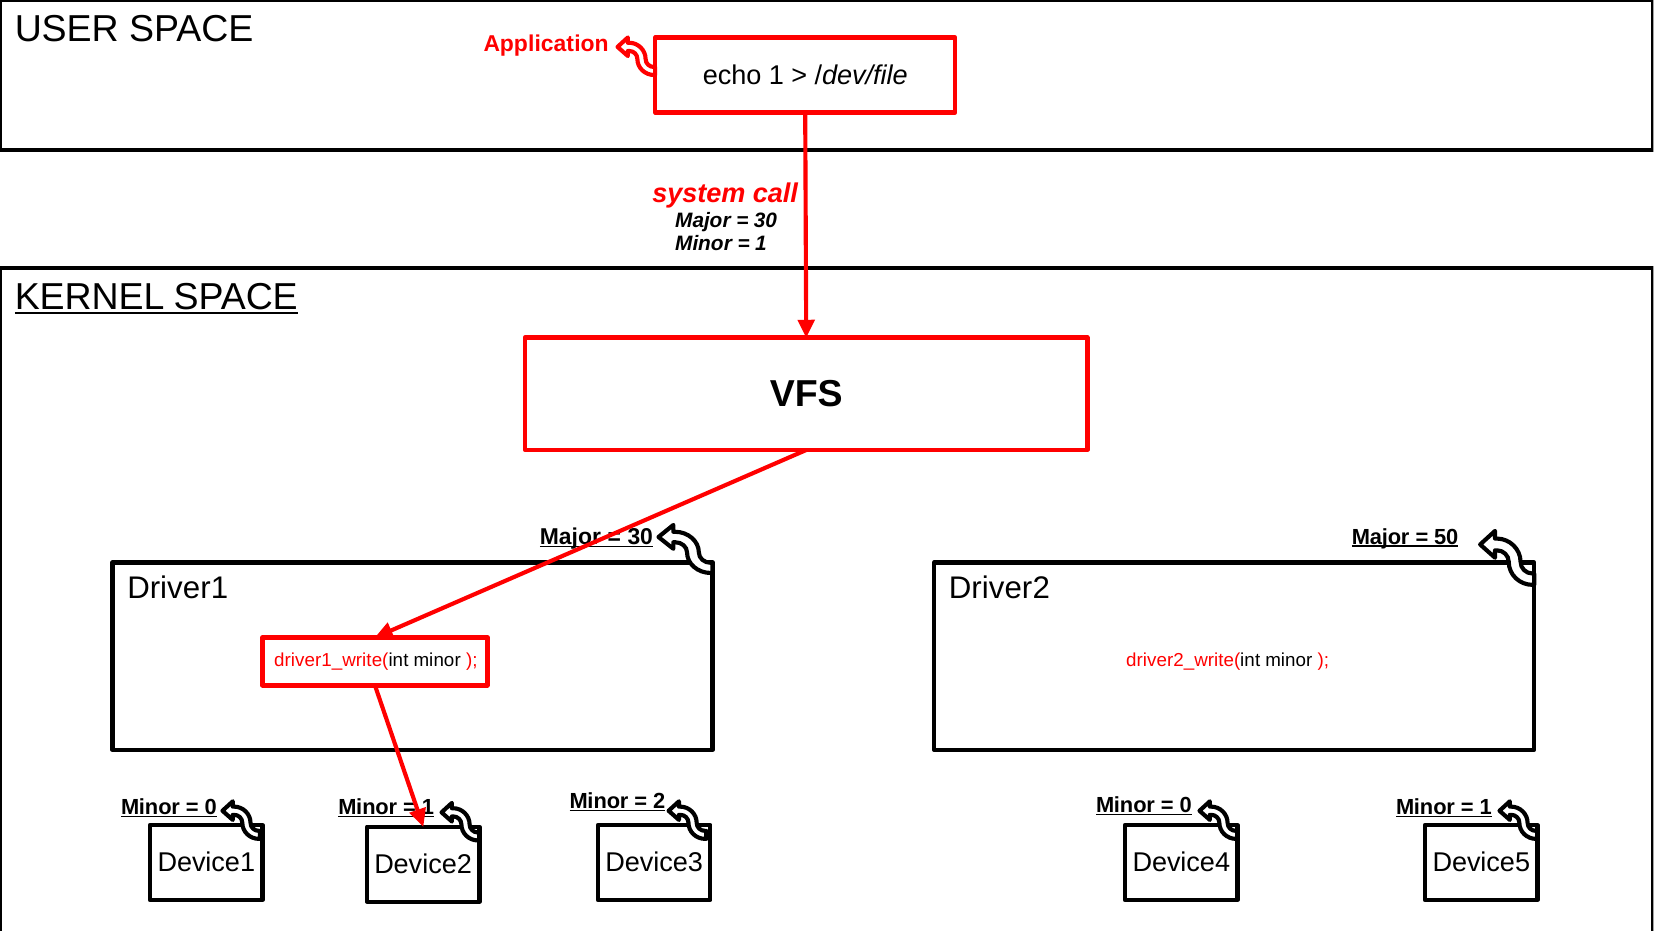

USER SPACE
Application
echo 1 > /dev/file
system call
 Major = 30
 Minor = 1
KERNEL SPACE
VFS
Major = 30
Major = 50
Driver1
	 driver1_write(int minor );
Driver2
	 driver2_write(int minor );
Minor = 2
Minor = 0
Minor = 0
Minor = 1
Minor = 1
Device1
Device3
Device4
Device5
Device2
6